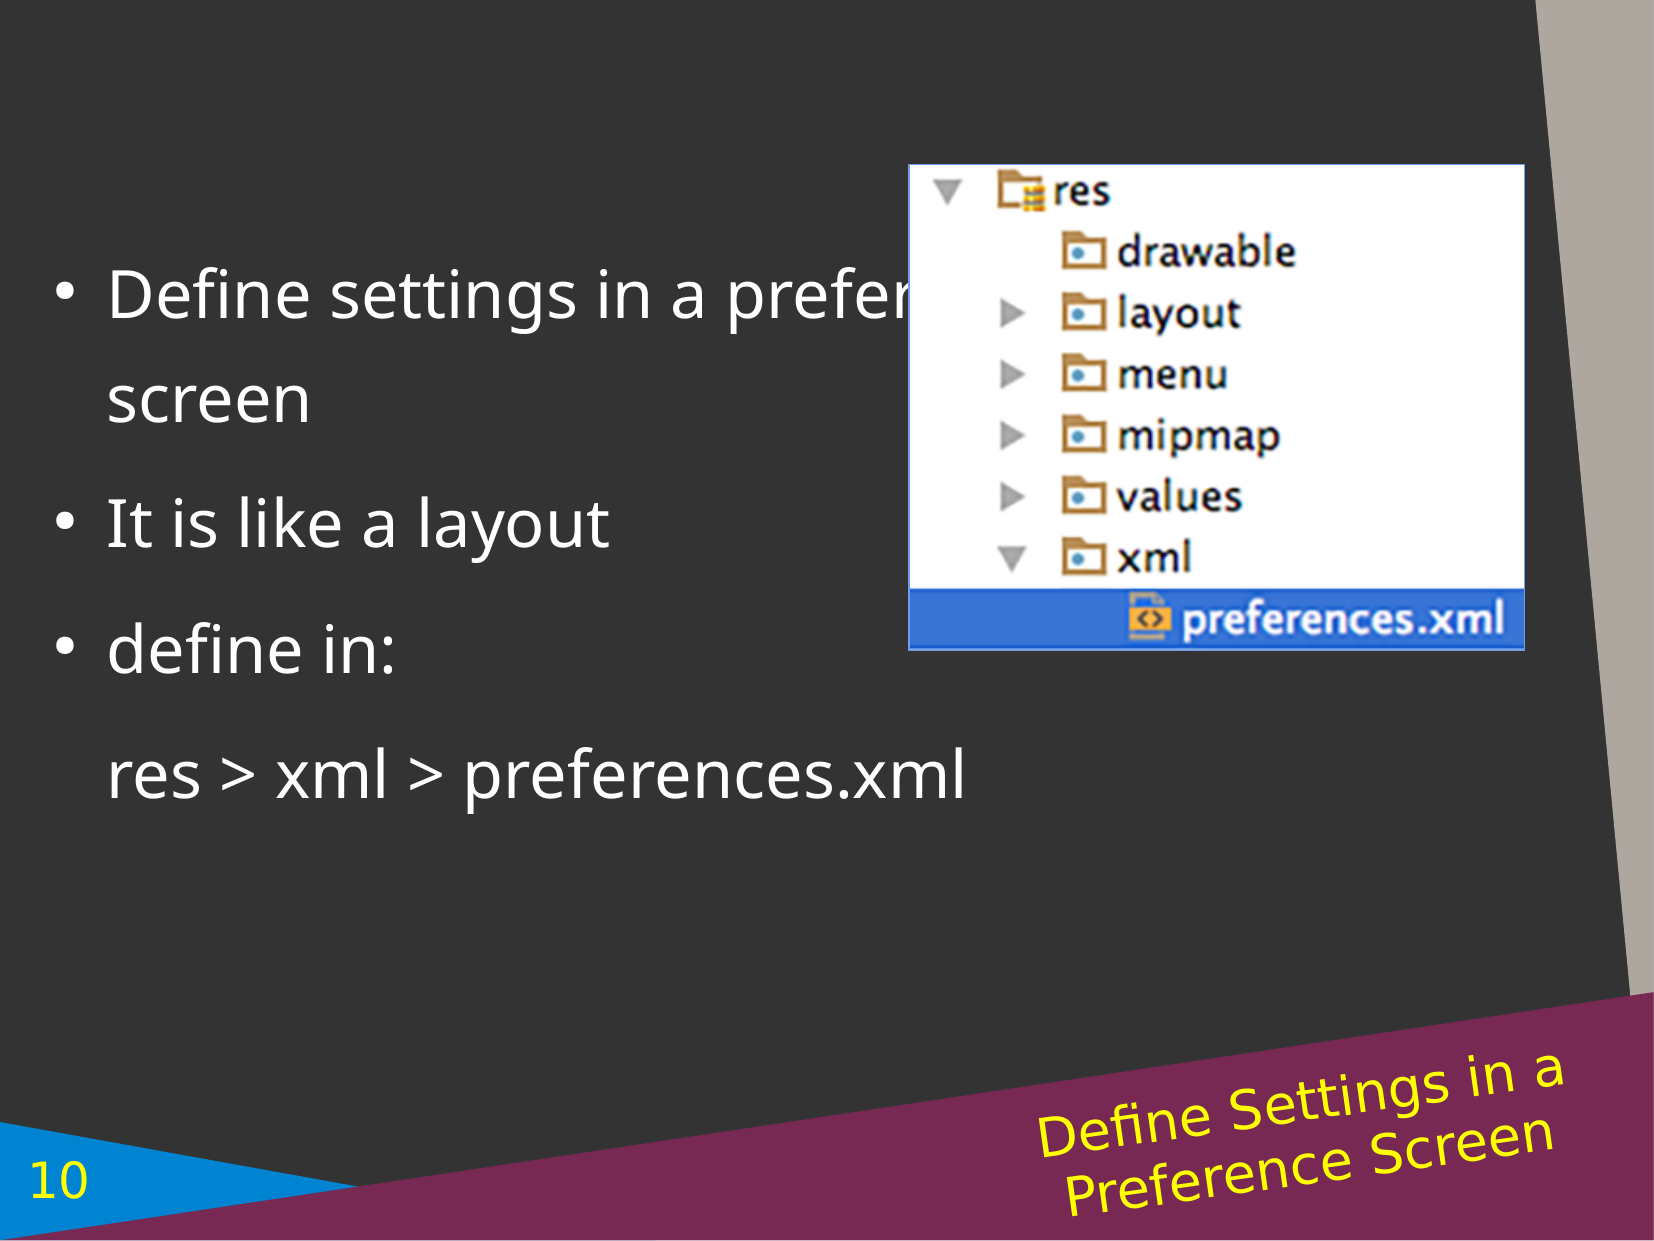

Define settings in a preferences screen
It is like a layout
define in:
res > xml > preferences.xml
# Define Settings in a Preference Screen
10